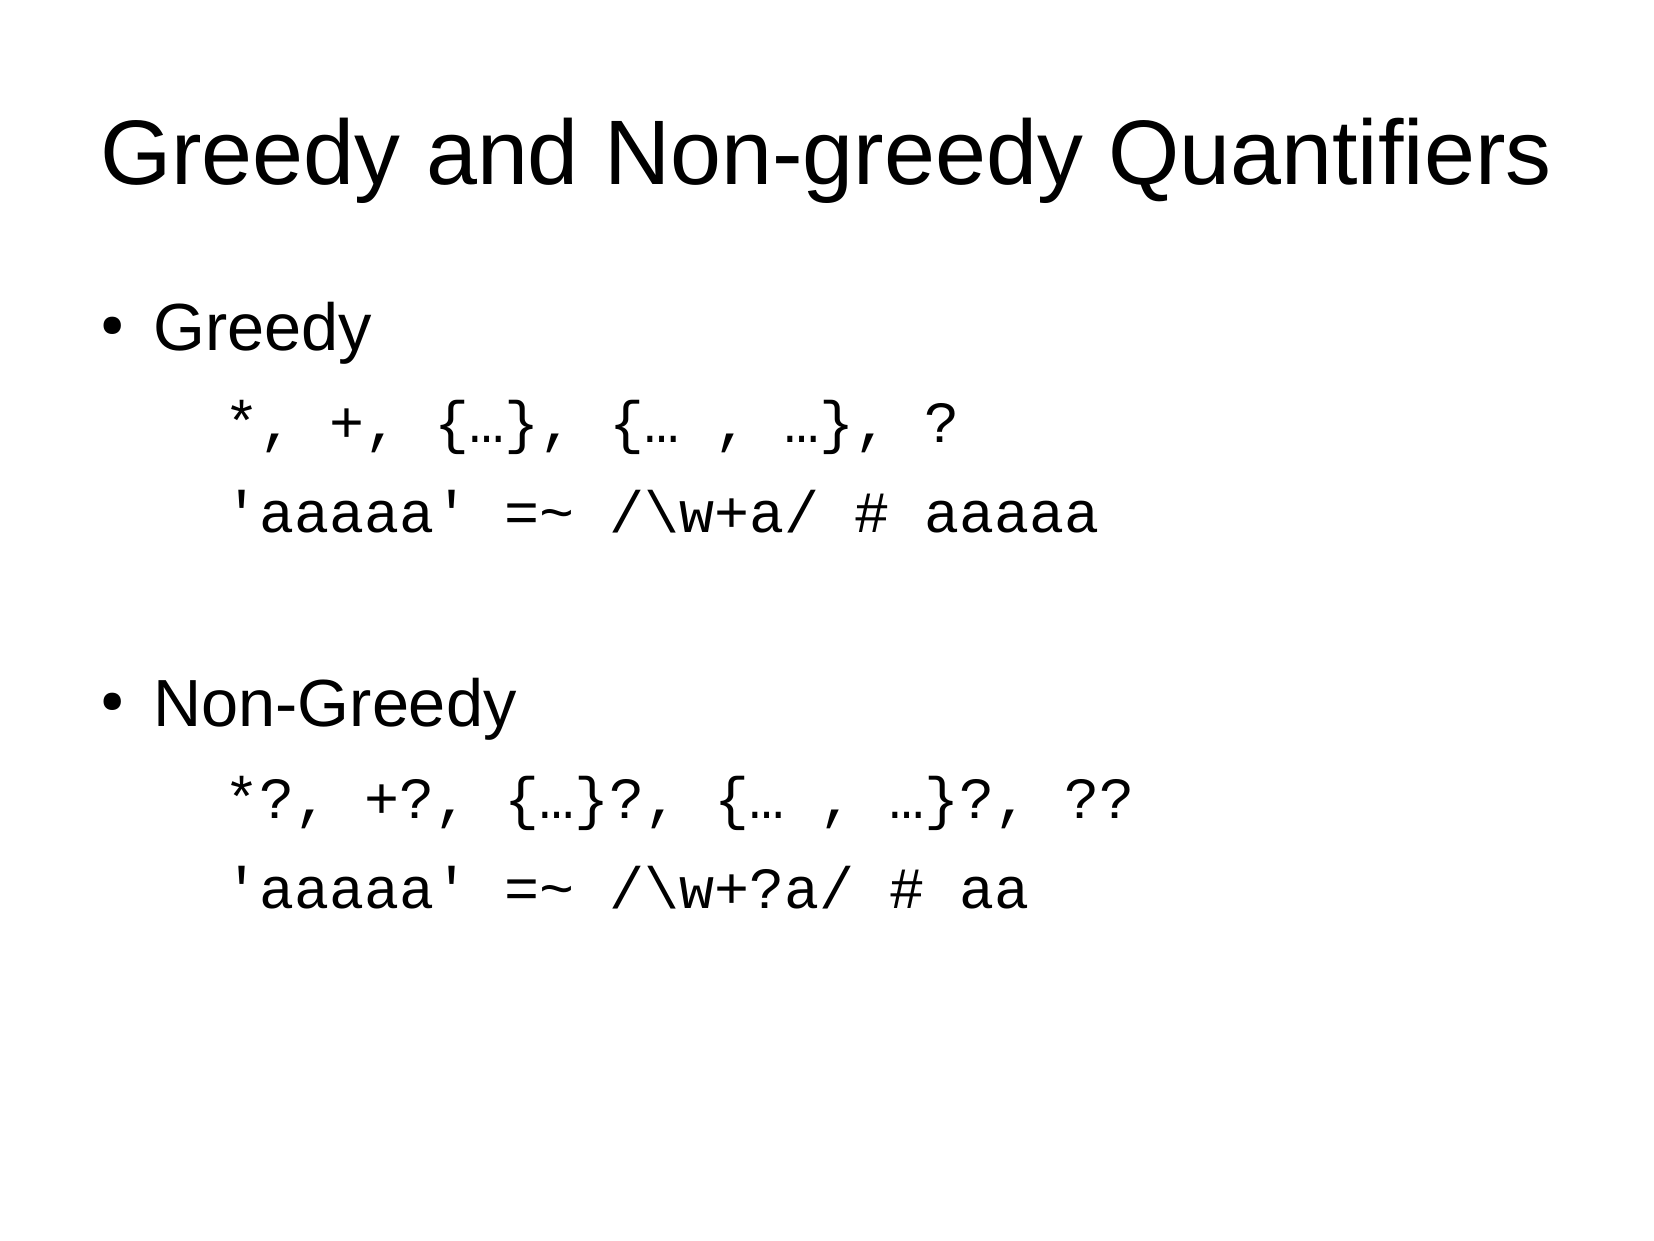

# Greedy and Non-greedy Quantifiers
Greedy
*, +, {…}, {… , …}, ?
'aaaaa' =~ /\w+a/ # aaaaa
Non-Greedy
*?, +?, {…}?, {… , …}?, ??
'aaaaa' =~ /\w+?a/ # aa